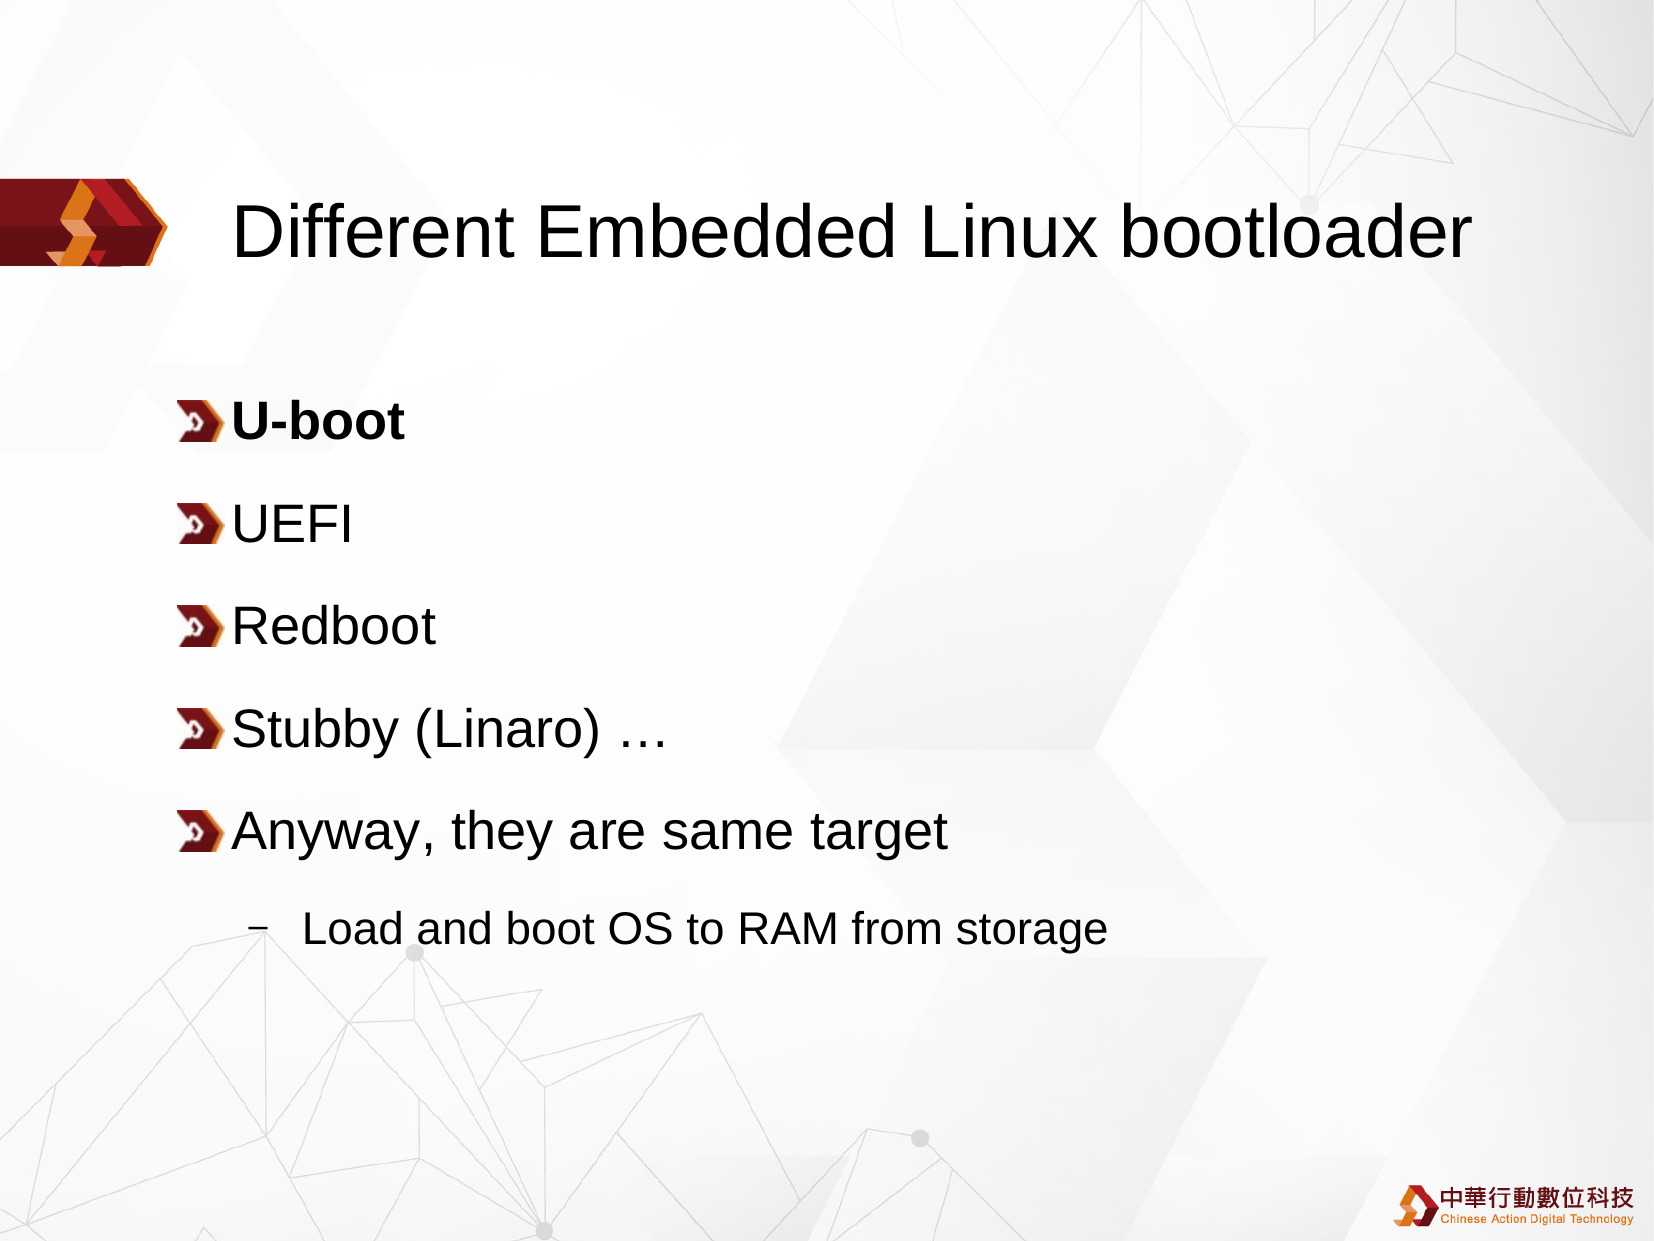

# Different Embedded Linux bootloader
U-boot
UEFI
Redboot
Stubby (Linaro) …
Anyway, they are same target
Load and boot OS to RAM from storage